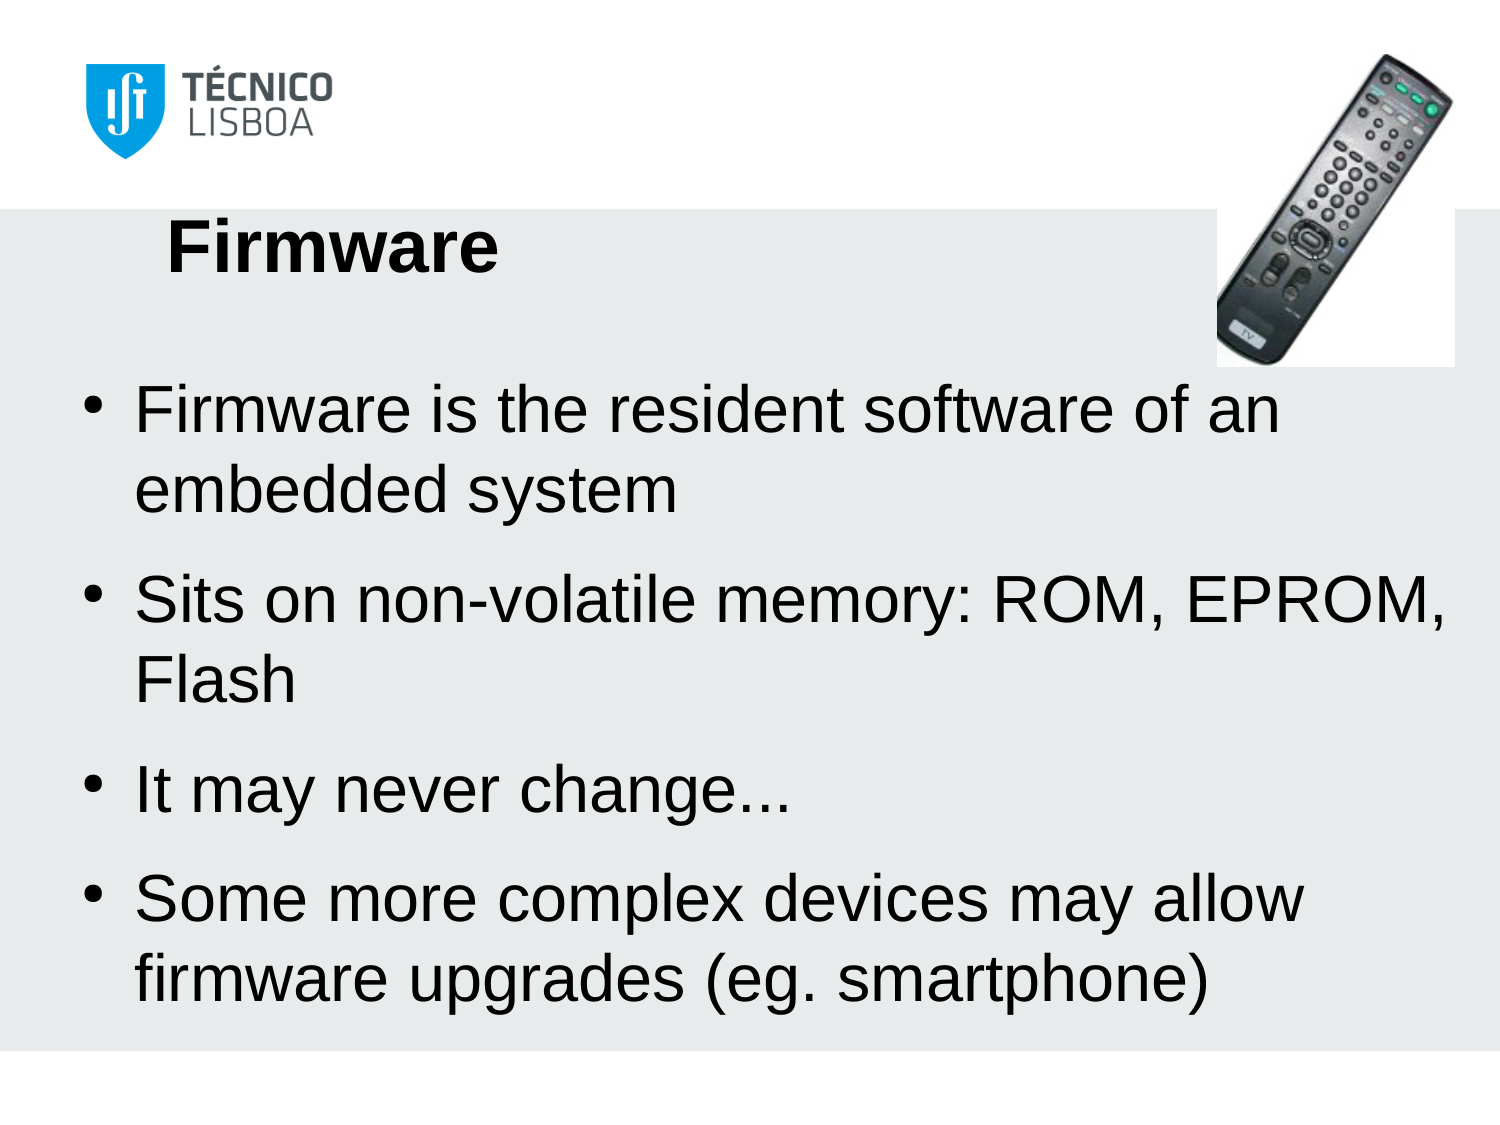

# Firmware
Firmware is the resident software of an embedded system
Sits on non-volatile memory: ROM, EPROM, Flash
It may never change...
Some more complex devices may allow firmware upgrades (eg. smartphone)